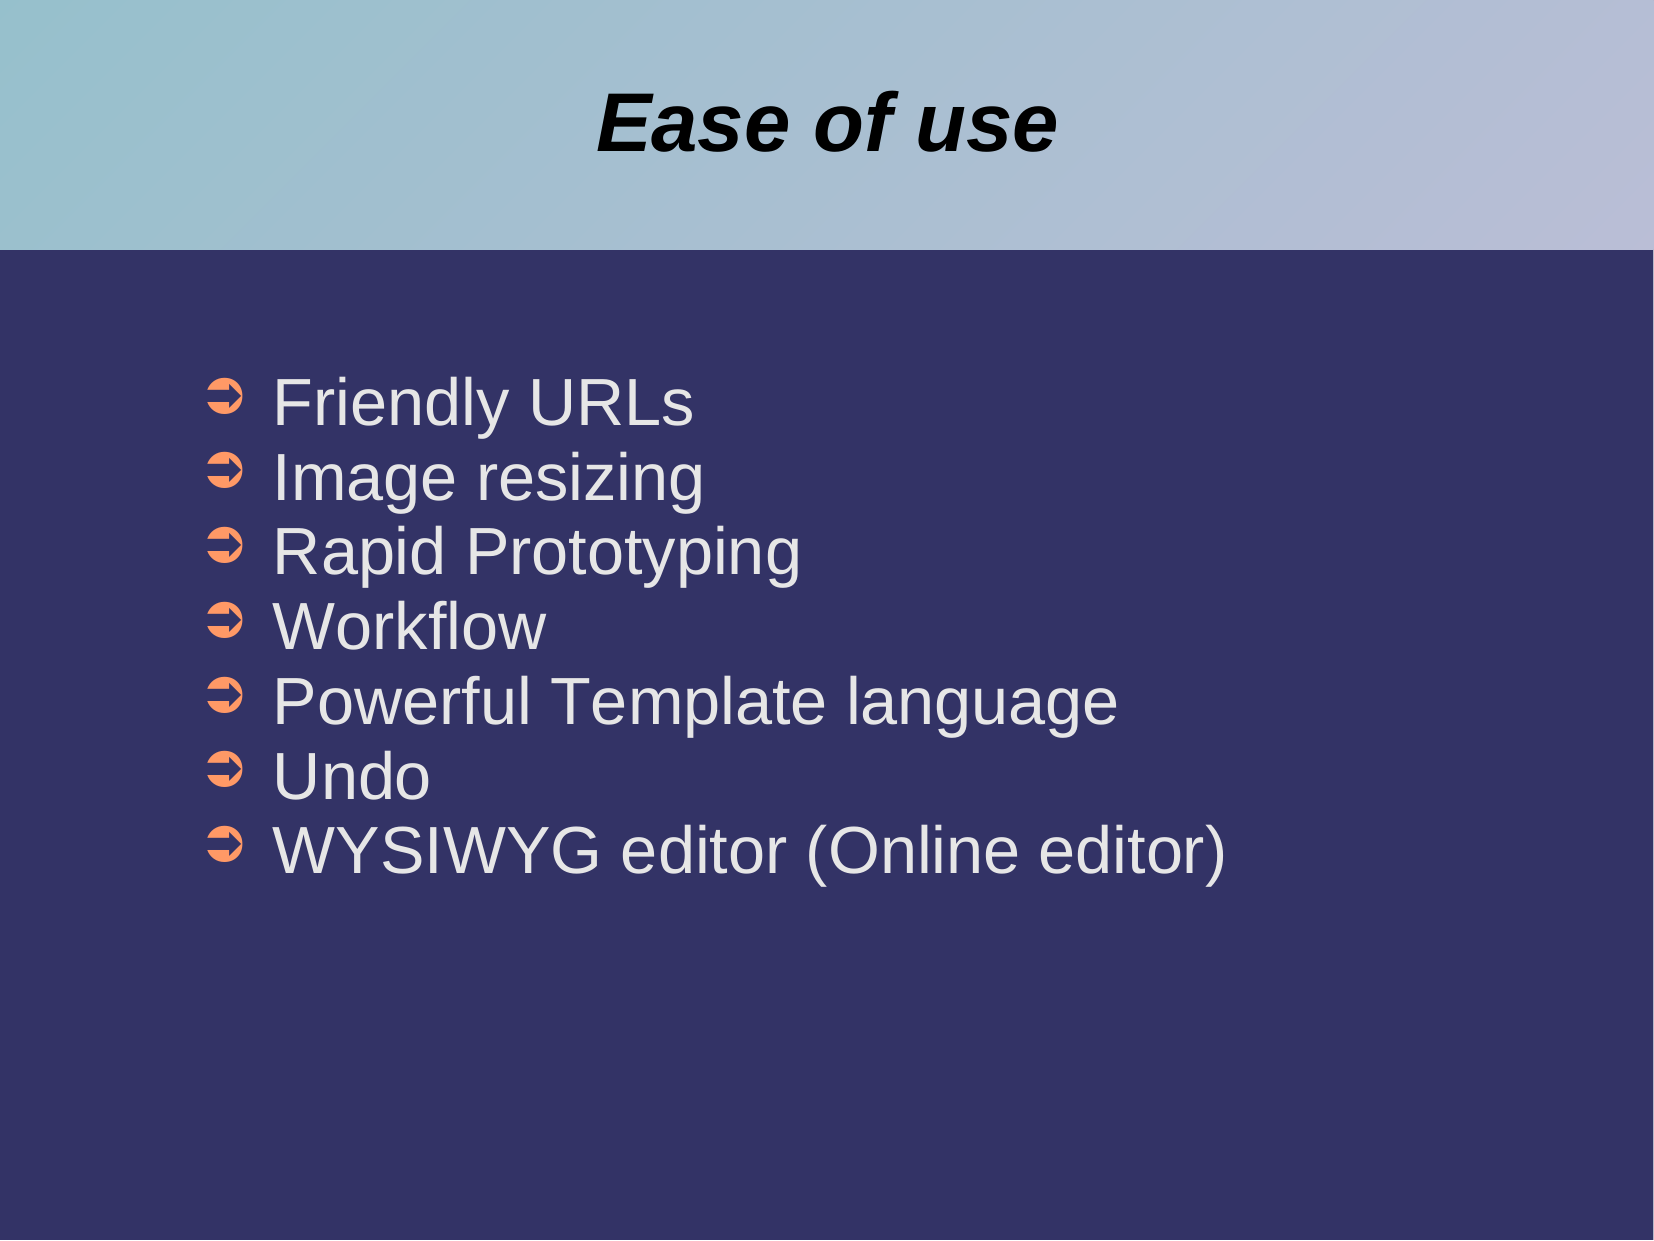

# Ease of use
Friendly URLs
Image resizing
Rapid Prototyping
Workflow
Powerful Template language
Undo
WYSIWYG editor (Online editor)